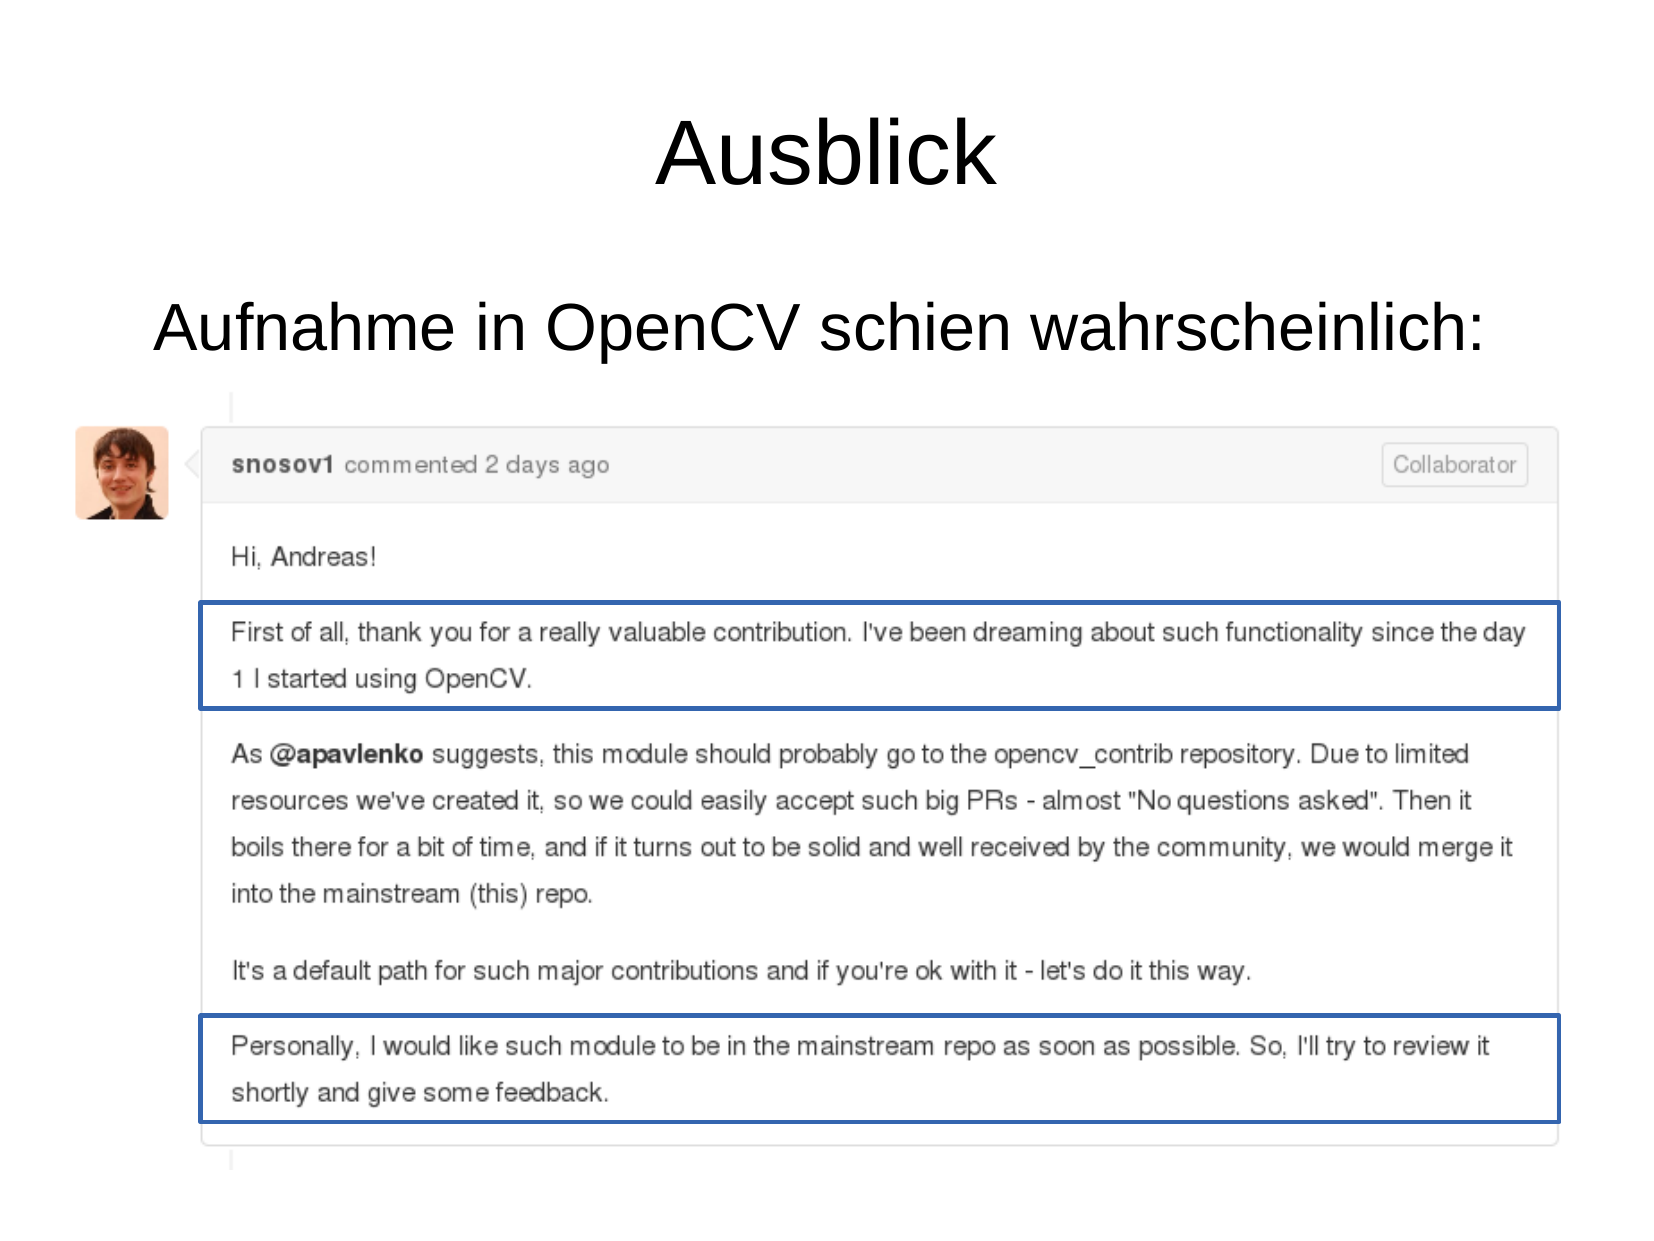

# Ausblick
Aufnahme in OpenCV schien wahrscheinlich:
18